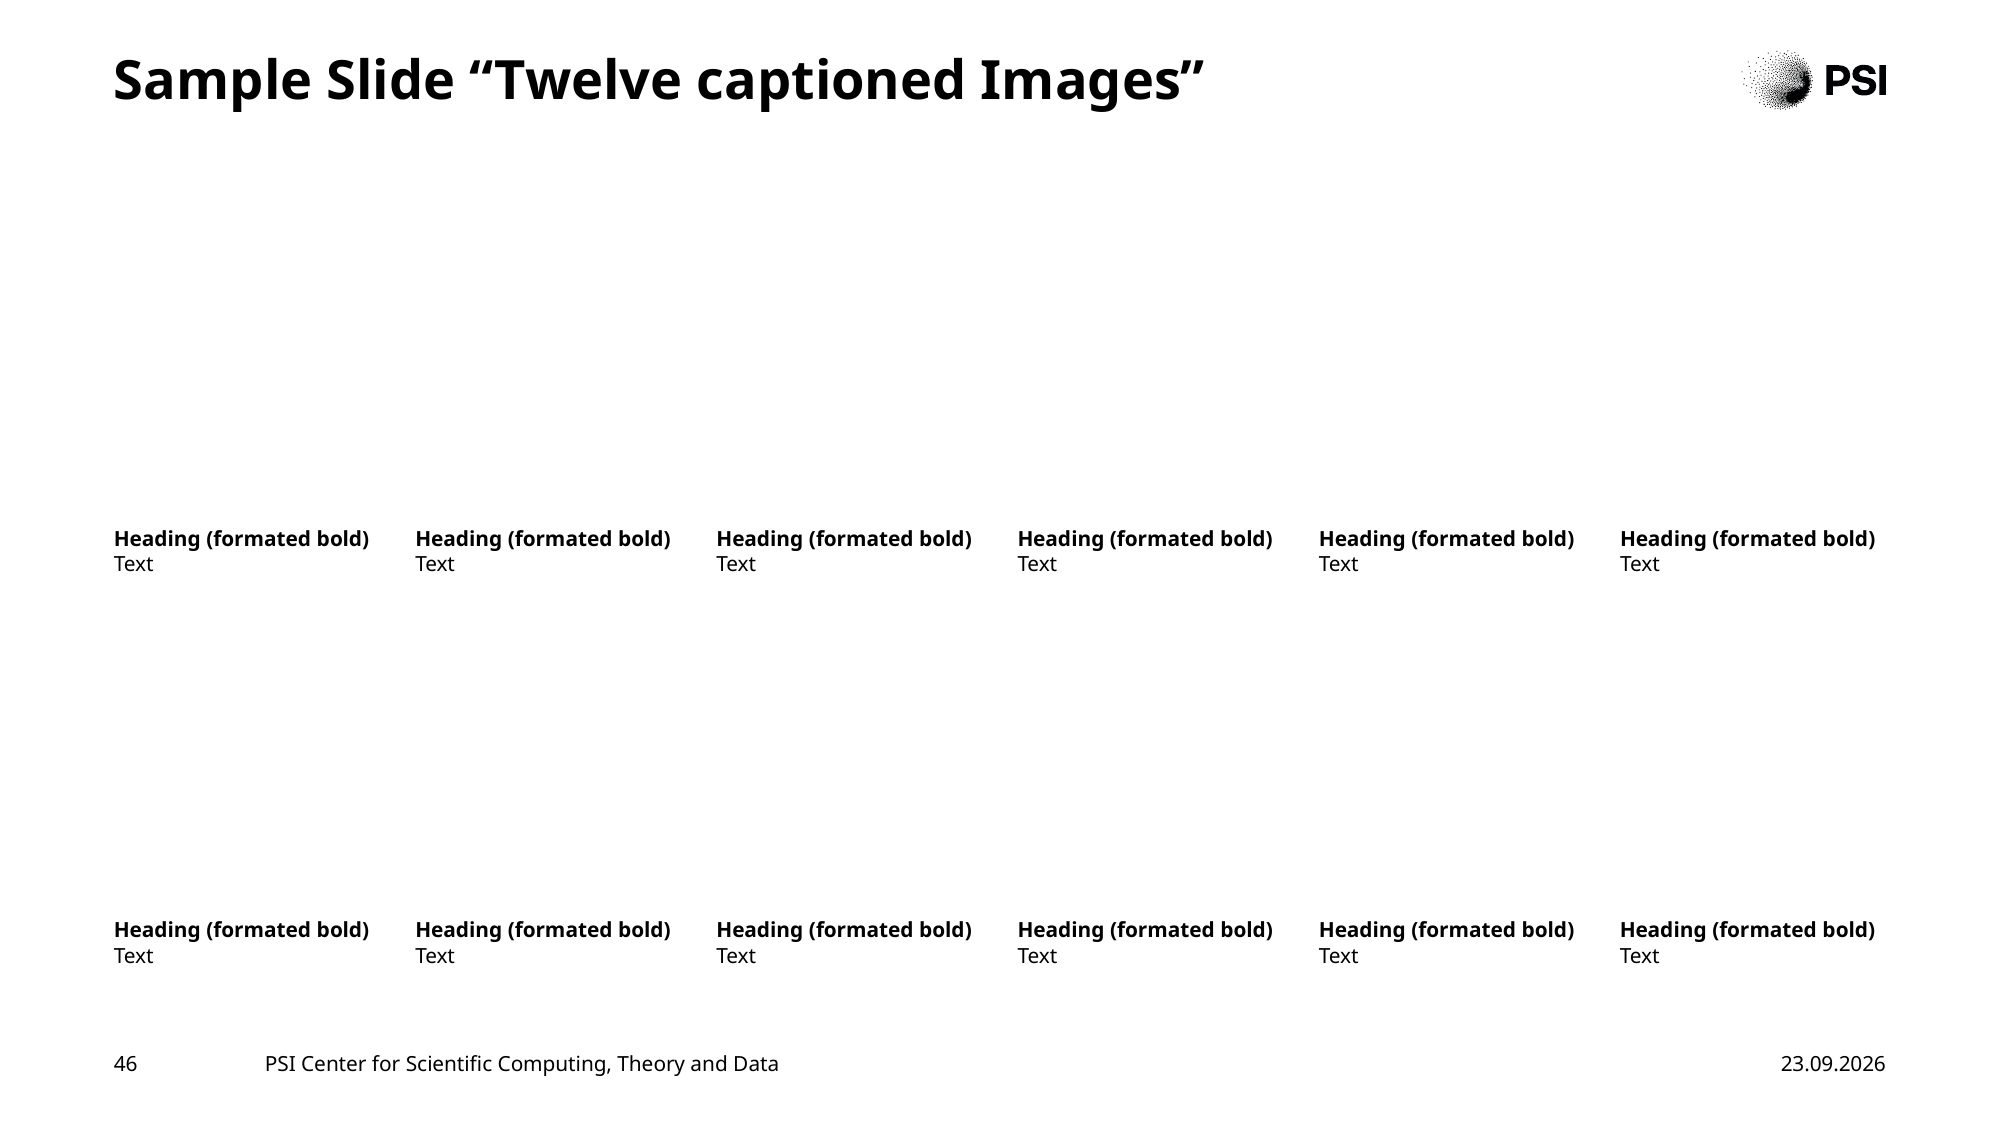

# Sample Slide “Twelve captioned Images”
Heading (formated bold)
Text
Heading (formated bold)
Text
Heading (formated bold)
Text
Heading (formated bold)
Text
Heading (formated bold)
Text
Heading (formated bold)
Text
Heading (formated bold)
Text
Heading (formated bold)
Text
Heading (formated bold)
Text
Heading (formated bold)
Text
Heading (formated bold)
Text
Heading (formated bold)
Text
46
PSI Center for Scientific Computing, Theory and Data